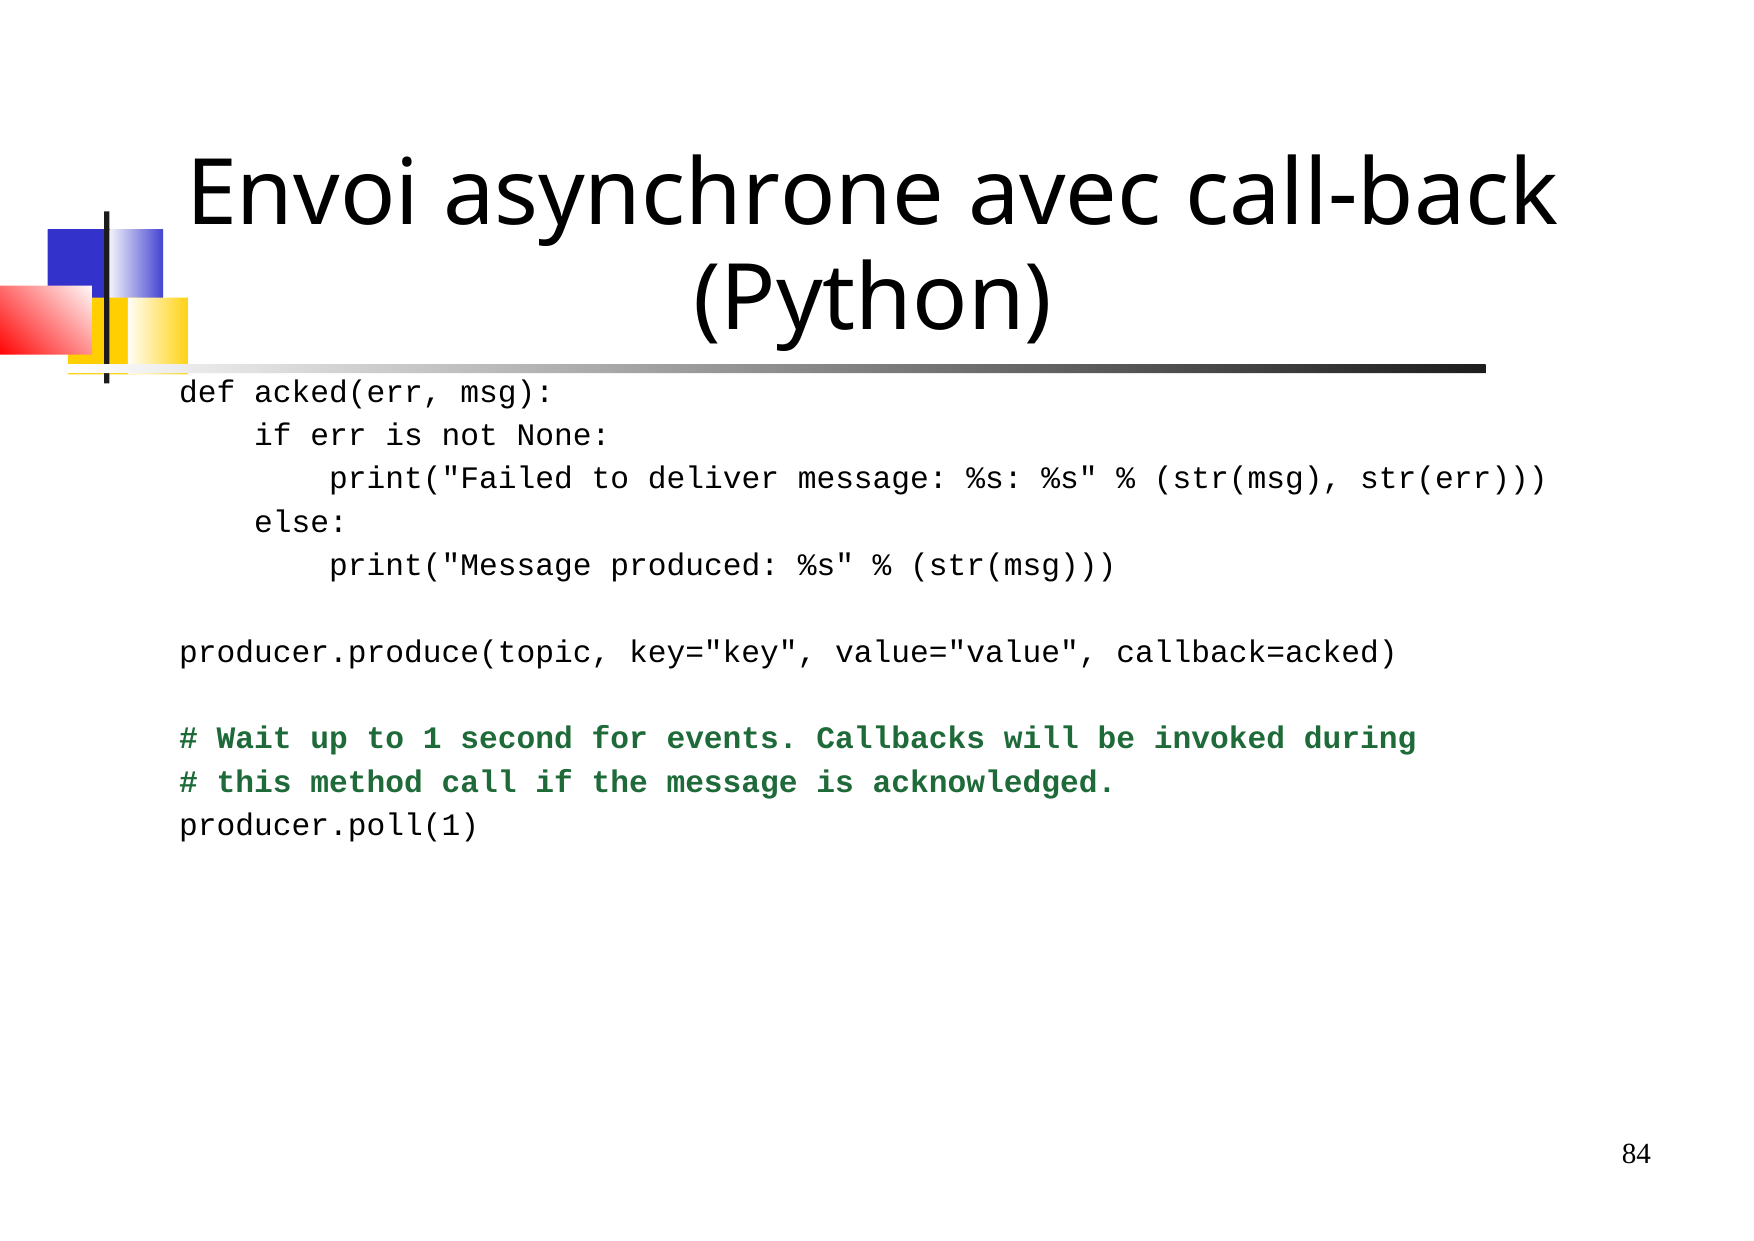

# Envoi asynchrone avec call-back (Python)
def acked(err, msg):
 if err is not None:
 print("Failed to deliver message: %s: %s" % (str(msg), str(err)))
 else:
 print("Message produced: %s" % (str(msg)))
producer.produce(topic, key="key", value="value", callback=acked)
# Wait up to 1 second for events. Callbacks will be invoked during
# this method call if the message is acknowledged.
producer.poll(1)